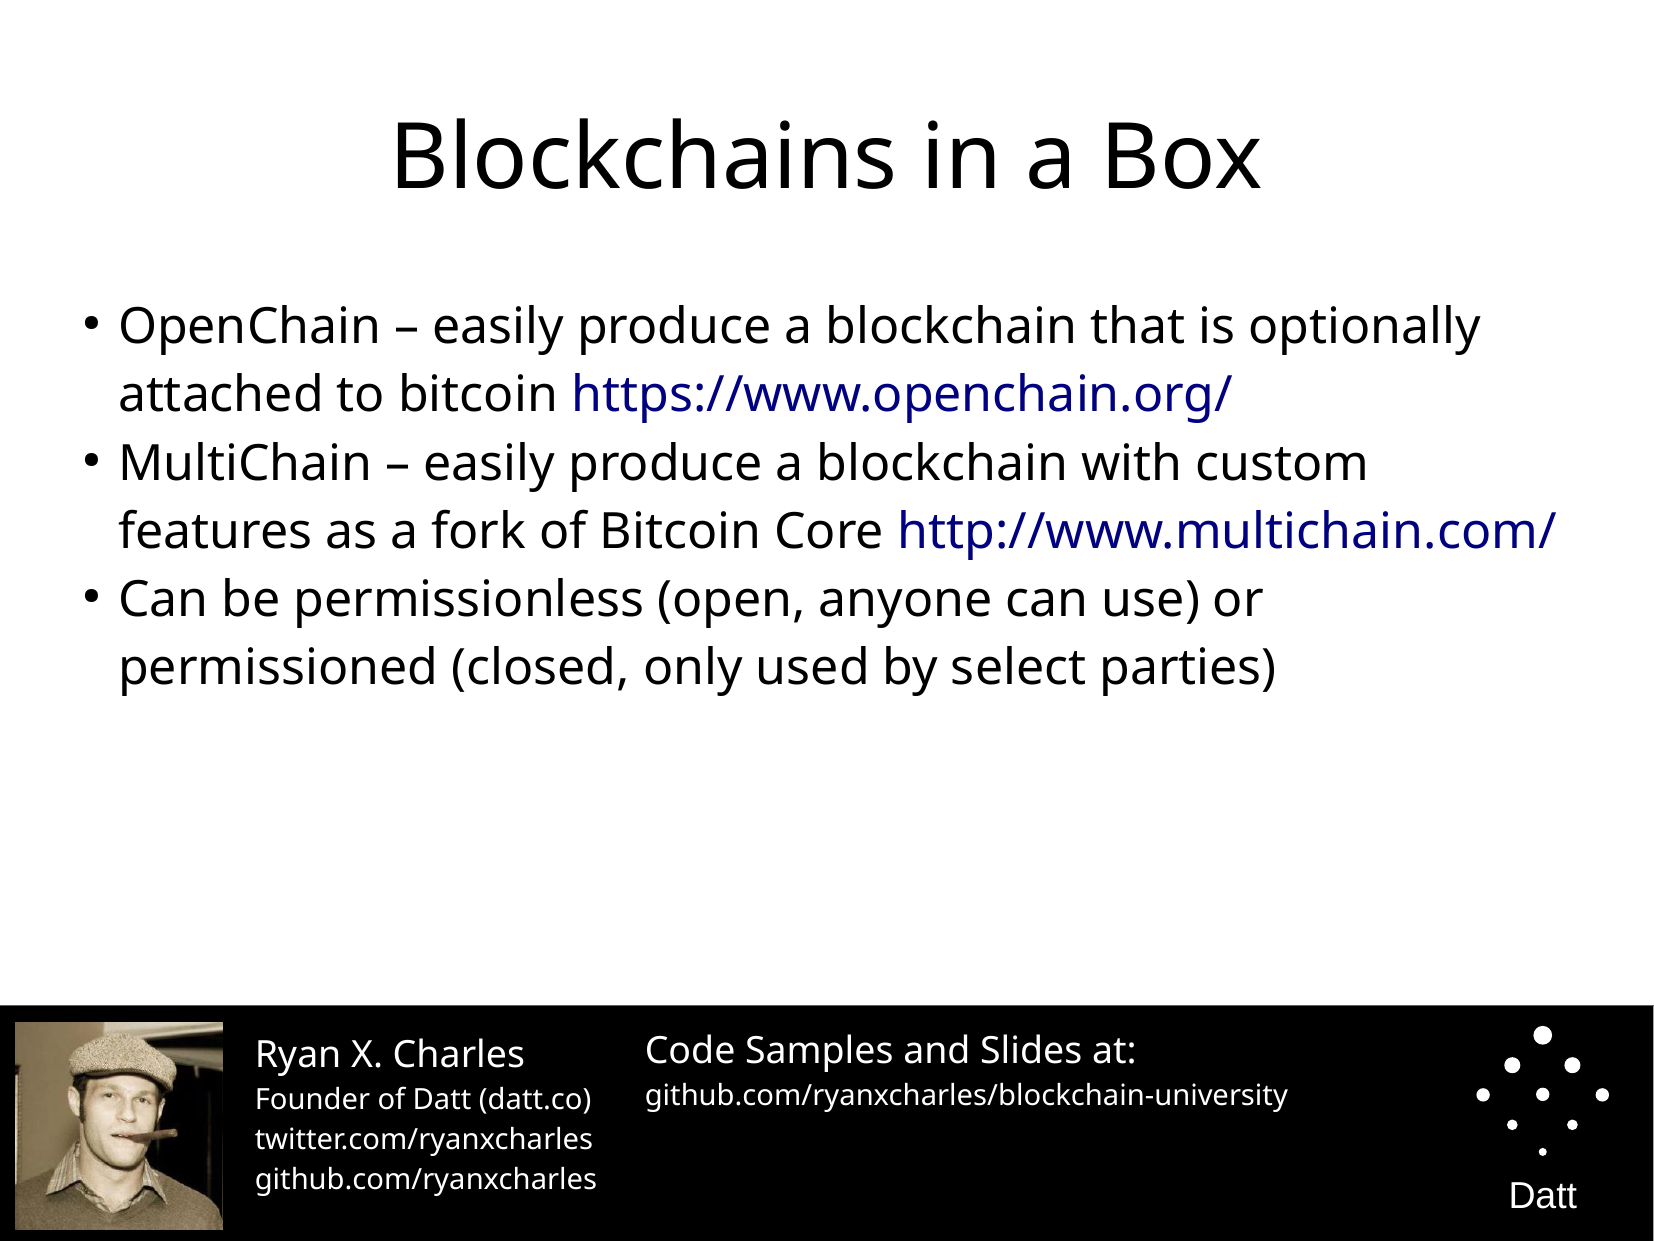

# Blockchains in a Box
OpenChain – easily produce a blockchain that is optionally attached to bitcoin https://www.openchain.org/
MultiChain – easily produce a blockchain with custom features as a fork of Bitcoin Core http://www.multichain.com/
Can be permissionless (open, anyone can use) or permissioned (closed, only used by select parties)
Code Samples and Slides at:
github.com/ryanxcharles/blockchain-university
Ryan X. Charles
Founder of Datt (datt.co)
twitter.com/ryanxcharles
github.com/ryanxcharles
Datt